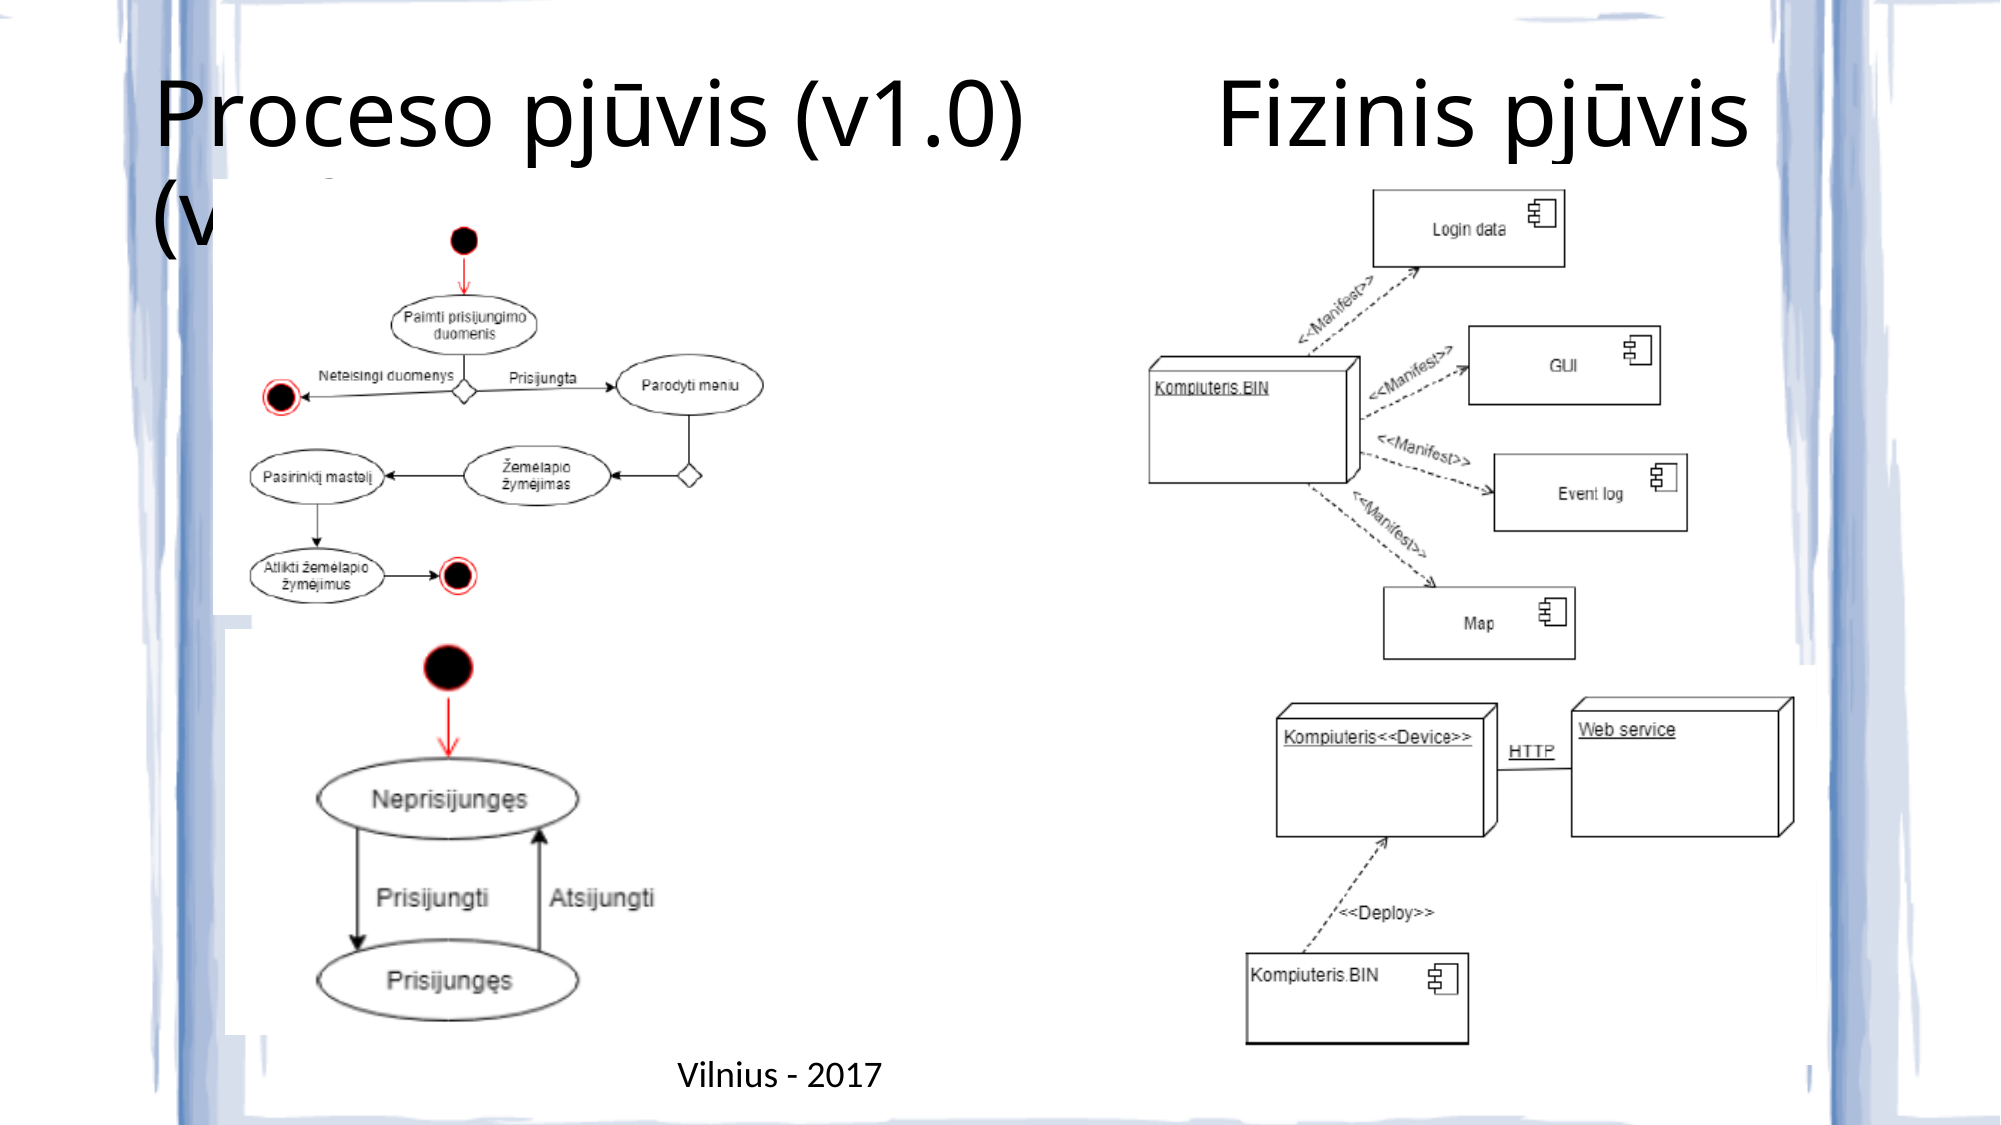

# Proceso pjūvis (v1.0) Fizinis pjūvis (v1.0)
Vilnius - 2017